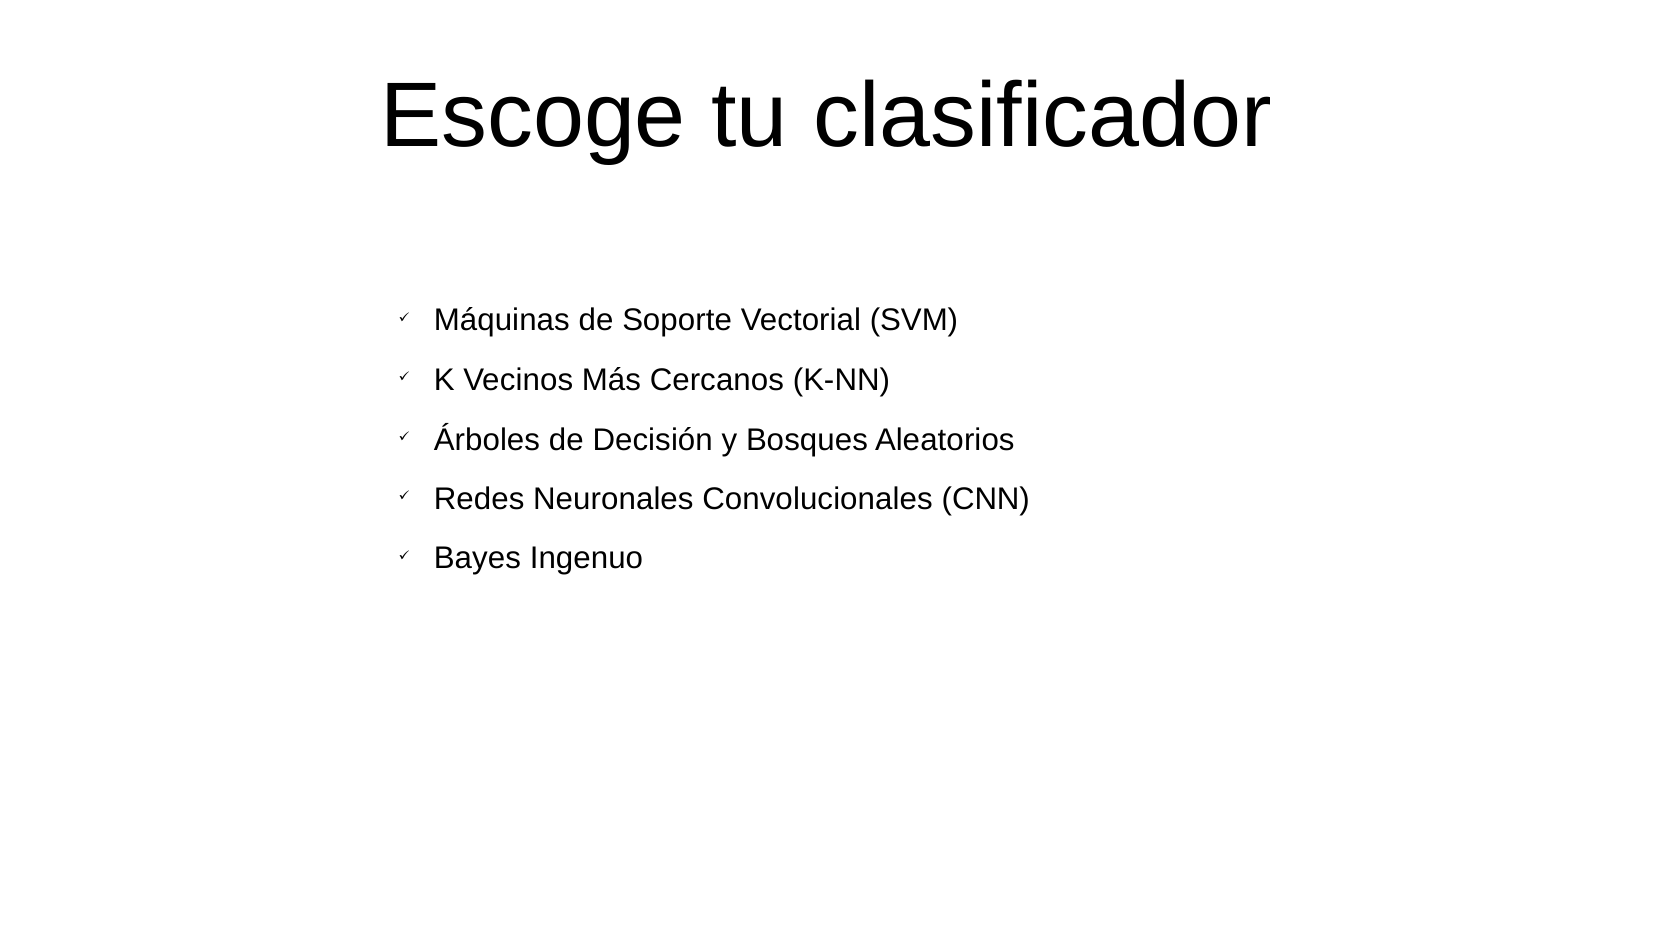

# Escoge tu clasificador
Máquinas de Soporte Vectorial (SVM)
K Vecinos Más Cercanos (K-NN)
Árboles de Decisión y Bosques Aleatorios
Redes Neuronales Convolucionales (CNN)
Bayes Ingenuo